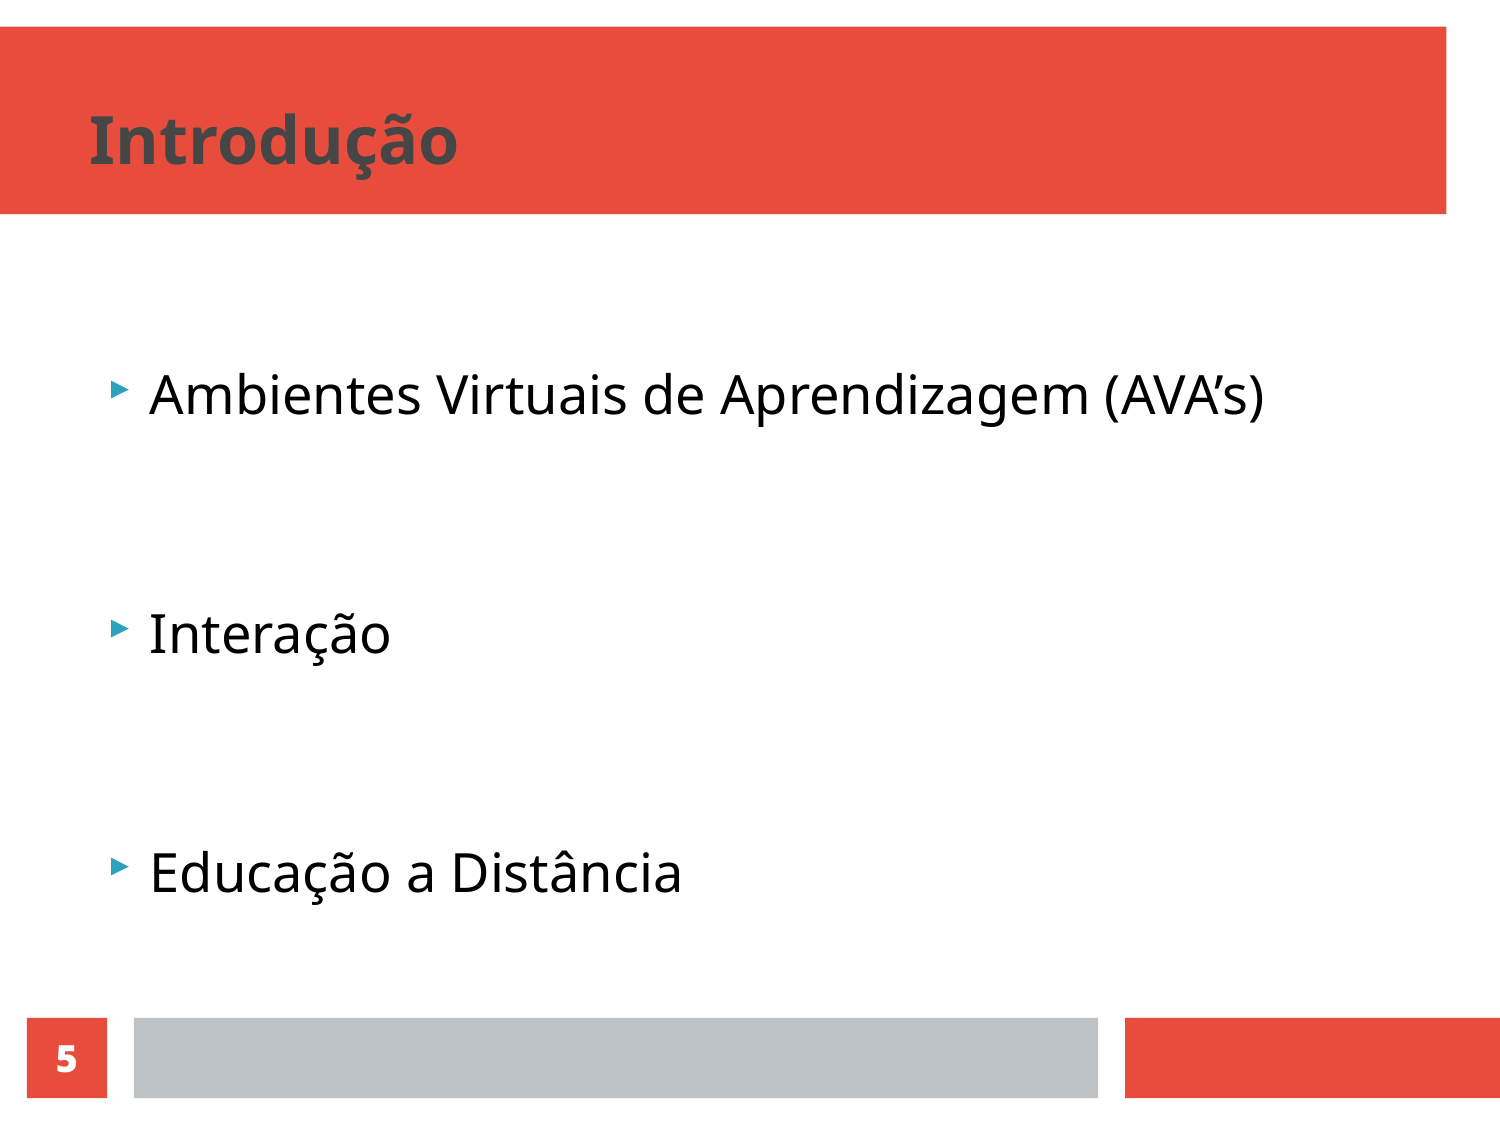

Introdução
# Ambientes Virtuais de Aprendizagem (AVA’s)
Interação
Educação a Distância
5